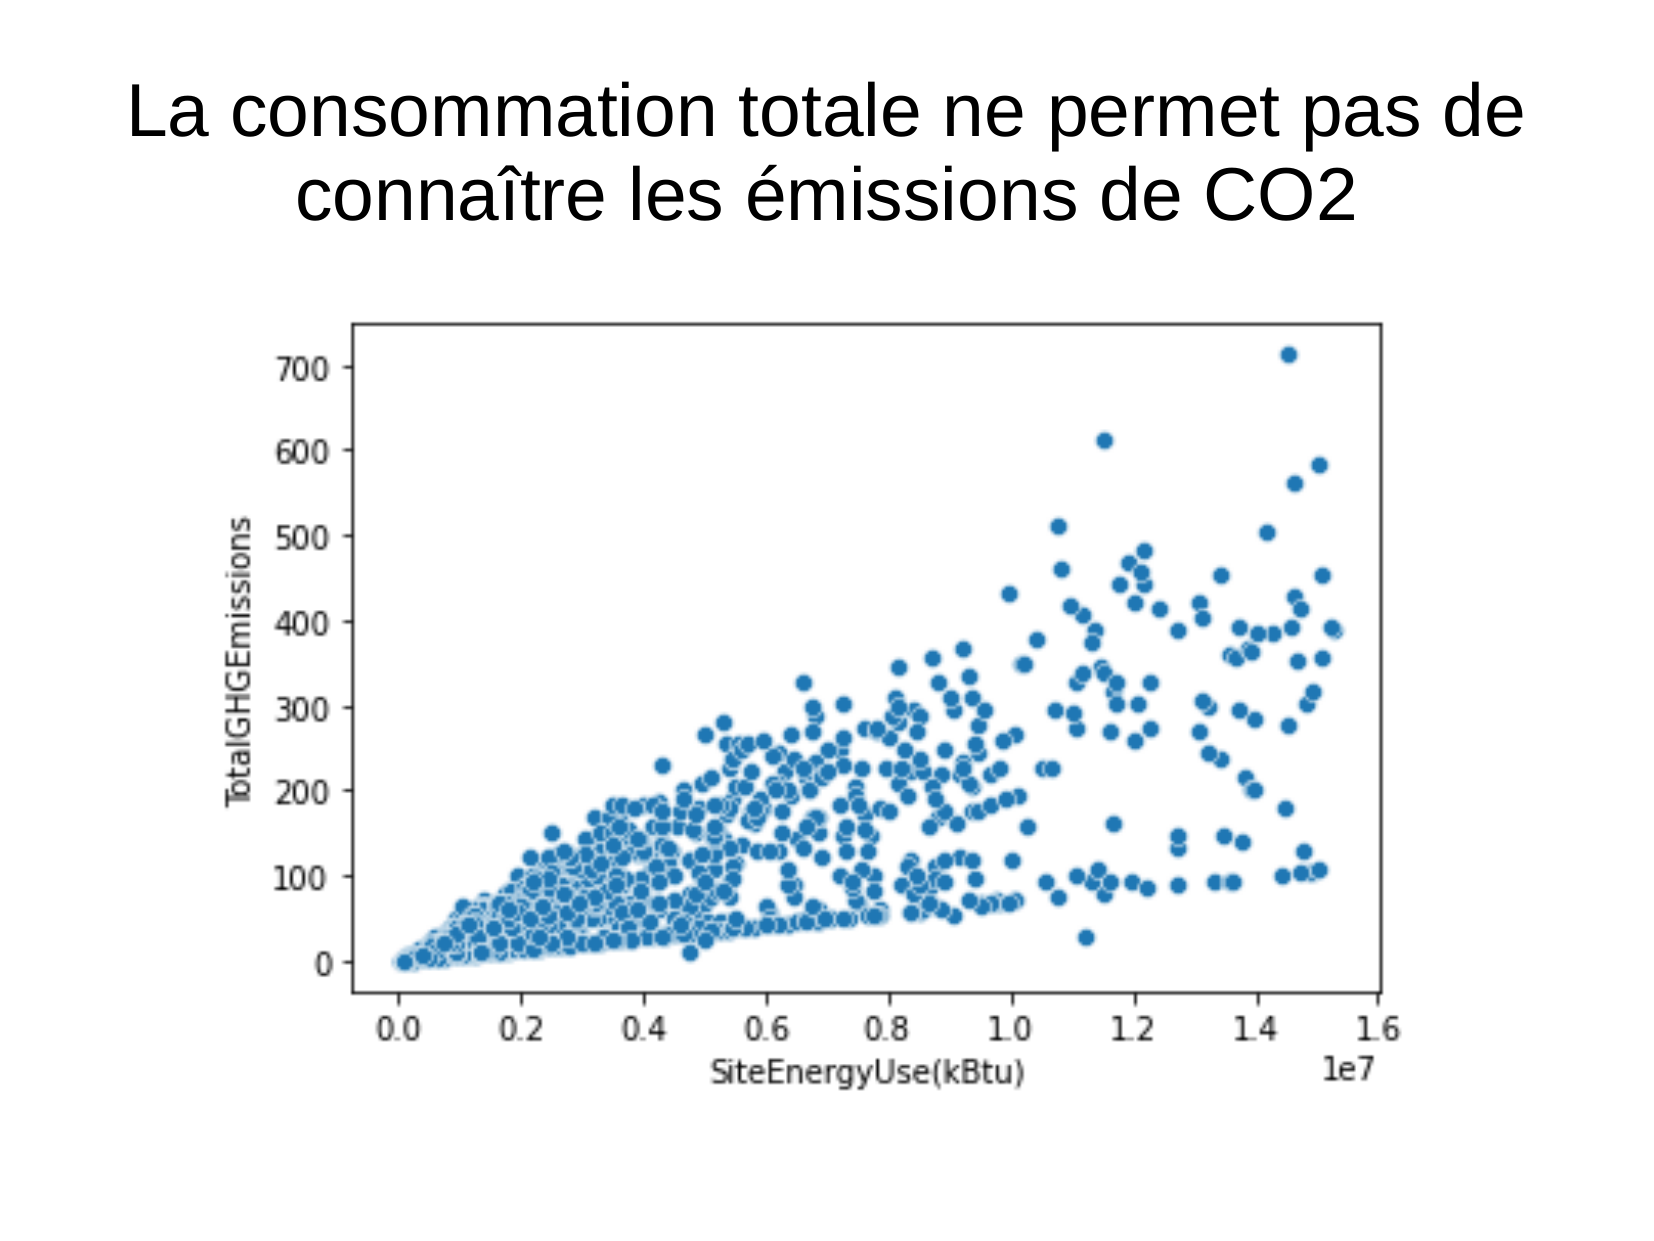

# La consommation totale ne permet pas de connaître les émissions de CO2